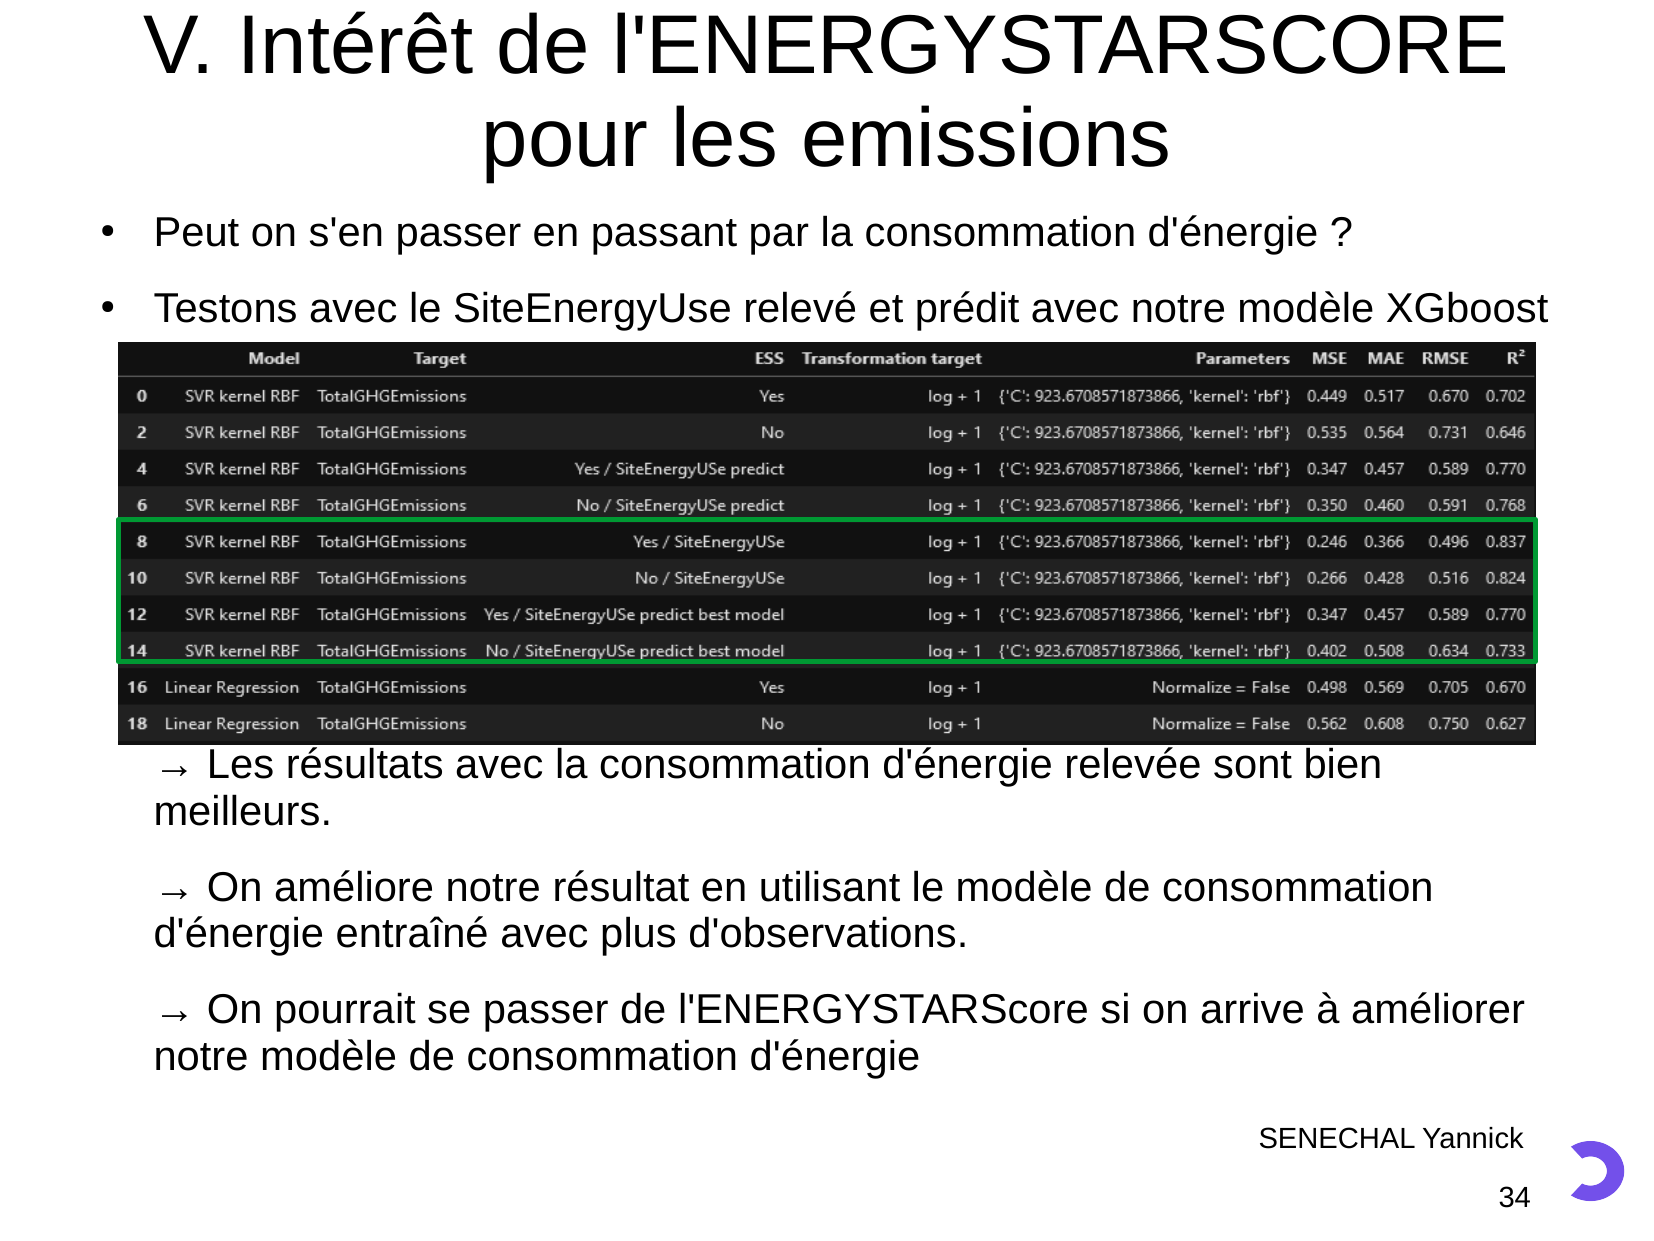

# V. Intérêt de l'ENERGYSTARSCORE pour les emissions
Peut on s'en passer en passant par la consommation d'énergie ?
Testons avec le SiteEnergyUse relevé et prédit avec notre modèle XGboost
→ Les résultats avec la consommation d'énergie relevée sont bien meilleurs.
→ On améliore notre résultat en utilisant le modèle de consommation d'énergie entraîné avec plus d'observations.
→ On pourrait se passer de l'ENERGYSTARScore si on arrive à améliorer notre modèle de consommation d'énergie
SENECHAL Yannick
34